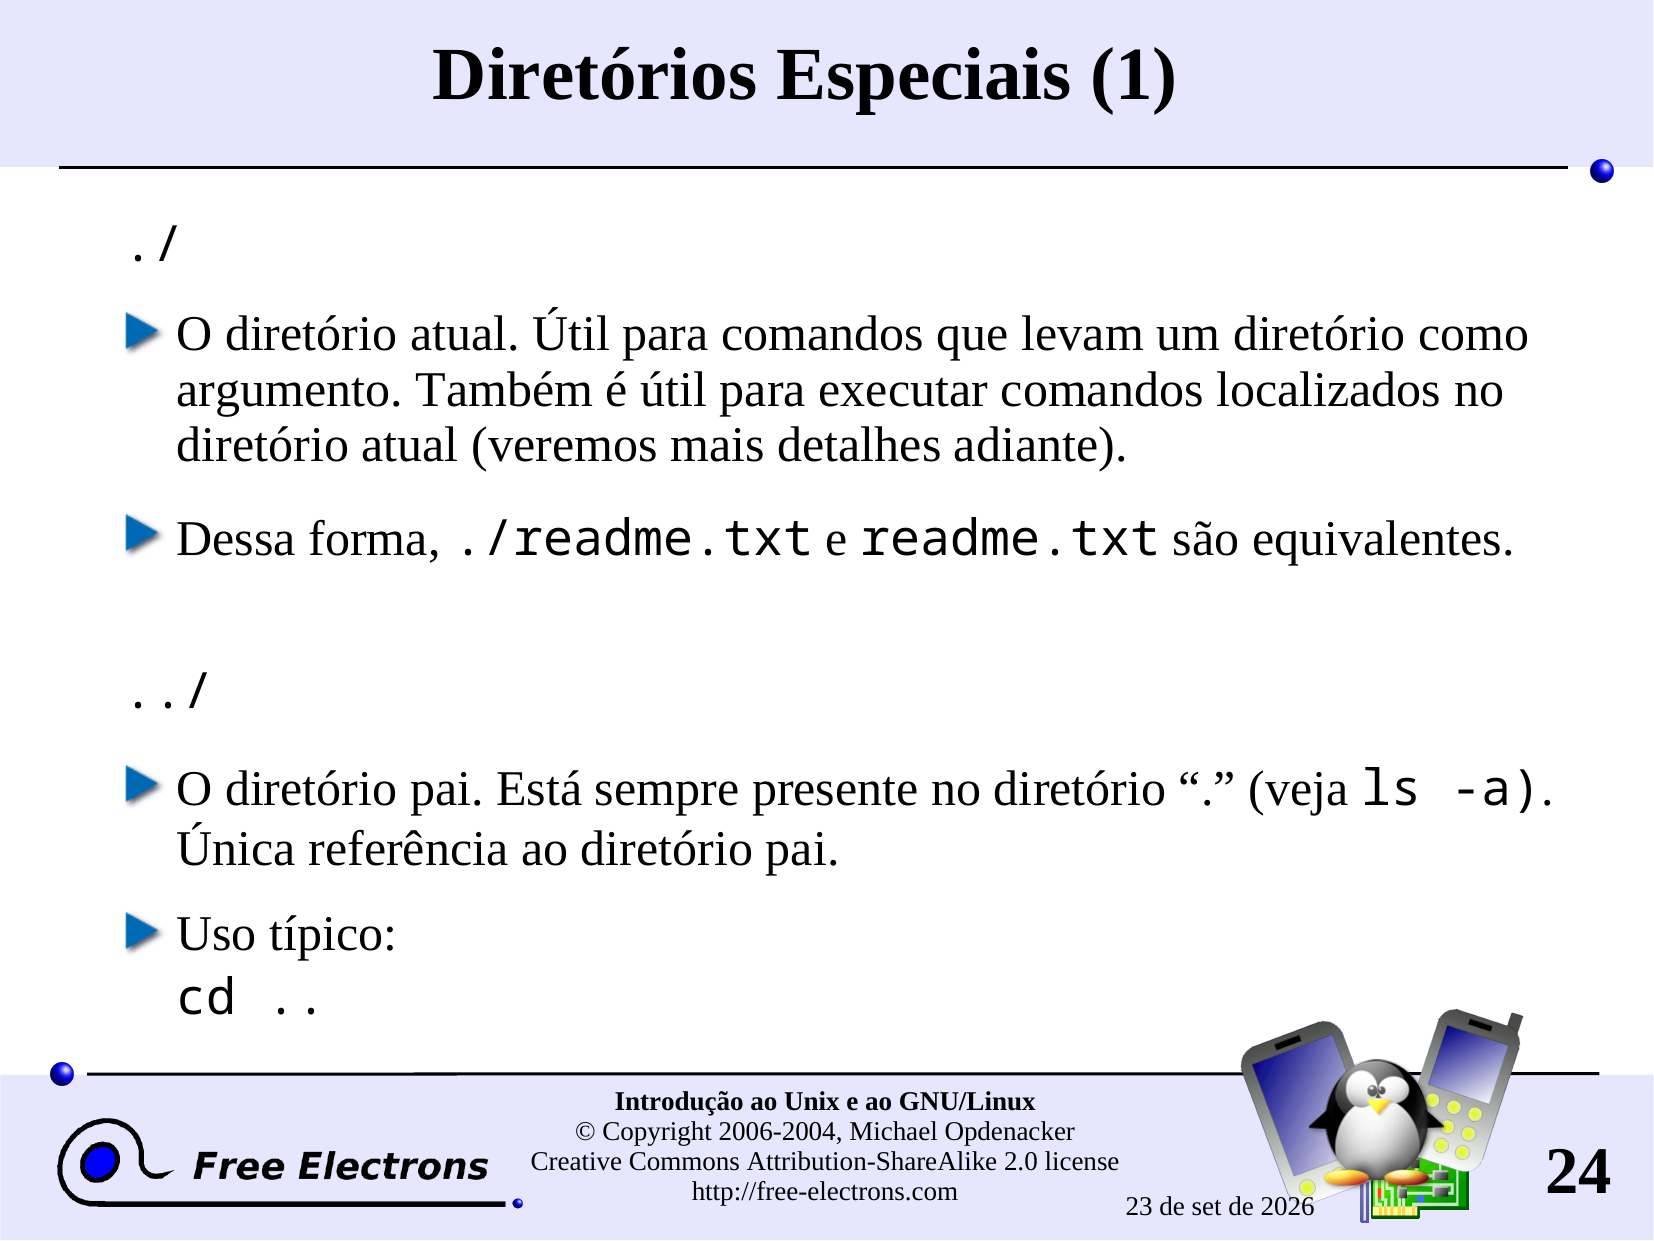

# Diretórios Especiais (1)
./
O diretório atual. Útil para comandos que levam um diretório como argumento. Também é útil para executar comandos localizados no diretório atual (veremos mais detalhes adiante).
Dessa forma, ./readme.txt e readme.txt são equivalentes.
../
O diretório pai. Está sempre presente no diretório “.” (veja ls -a). Única referência ao diretório pai.
Uso típico:
cd ..